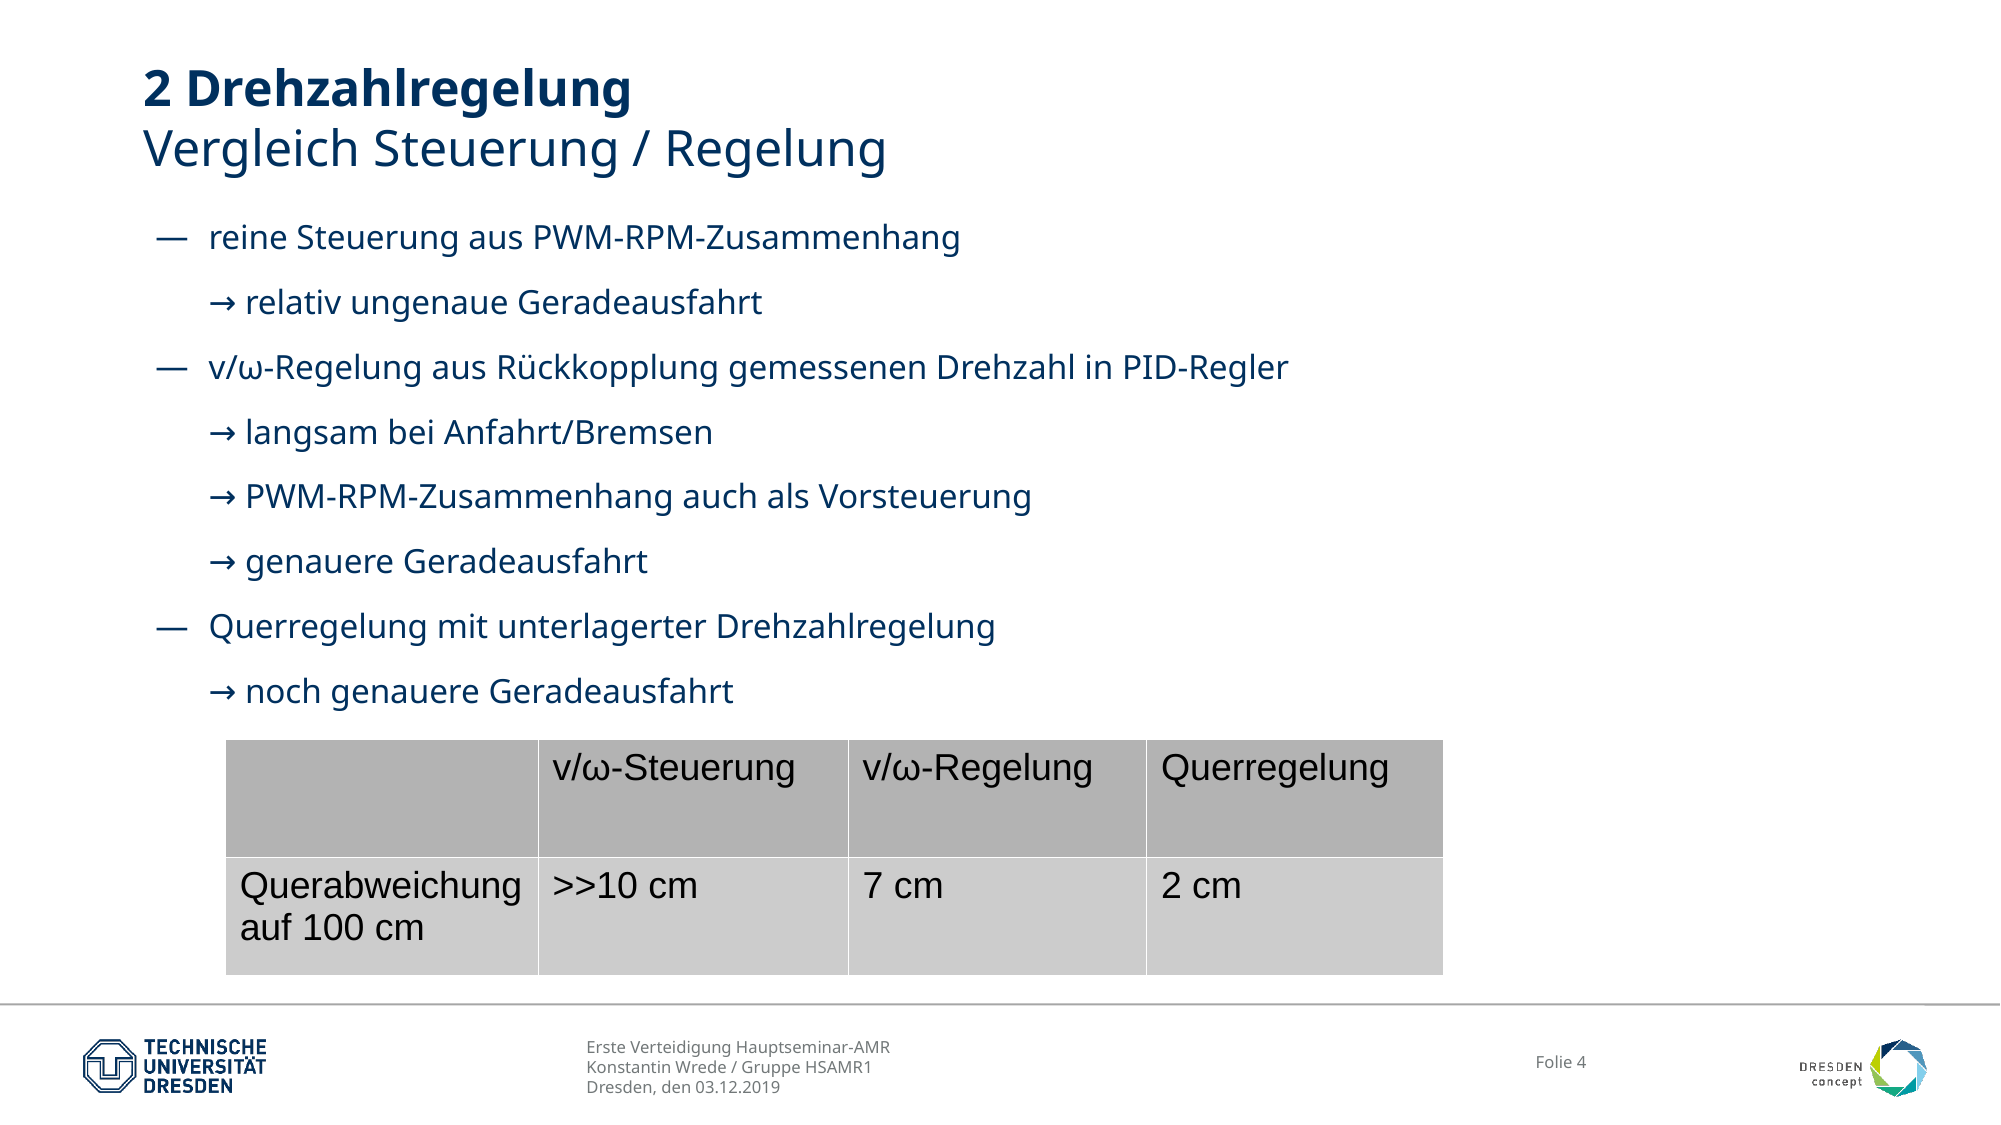

# 2 Drehzahlregelung Vergleich Steuerung / Regelung
reine Steuerung aus PWM-RPM-Zusammenhang
→ relativ ungenaue Geradeausfahrt
v/ω-Regelung aus Rückkopplung gemessenen Drehzahl in PID-Regler
→ langsam bei Anfahrt/Bremsen
→ PWM-RPM-Zusammenhang auch als Vorsteuerung
→ genauere Geradeausfahrt
Querregelung mit unterlagerter Drehzahlregelung
→ noch genauere Geradeausfahrt
| | v/ω-Steuerung | v/ω-Regelung | Querregelung |
| --- | --- | --- | --- |
| Querabweichung auf 100 cm | >>10 cm | 7 cm | 2 cm |